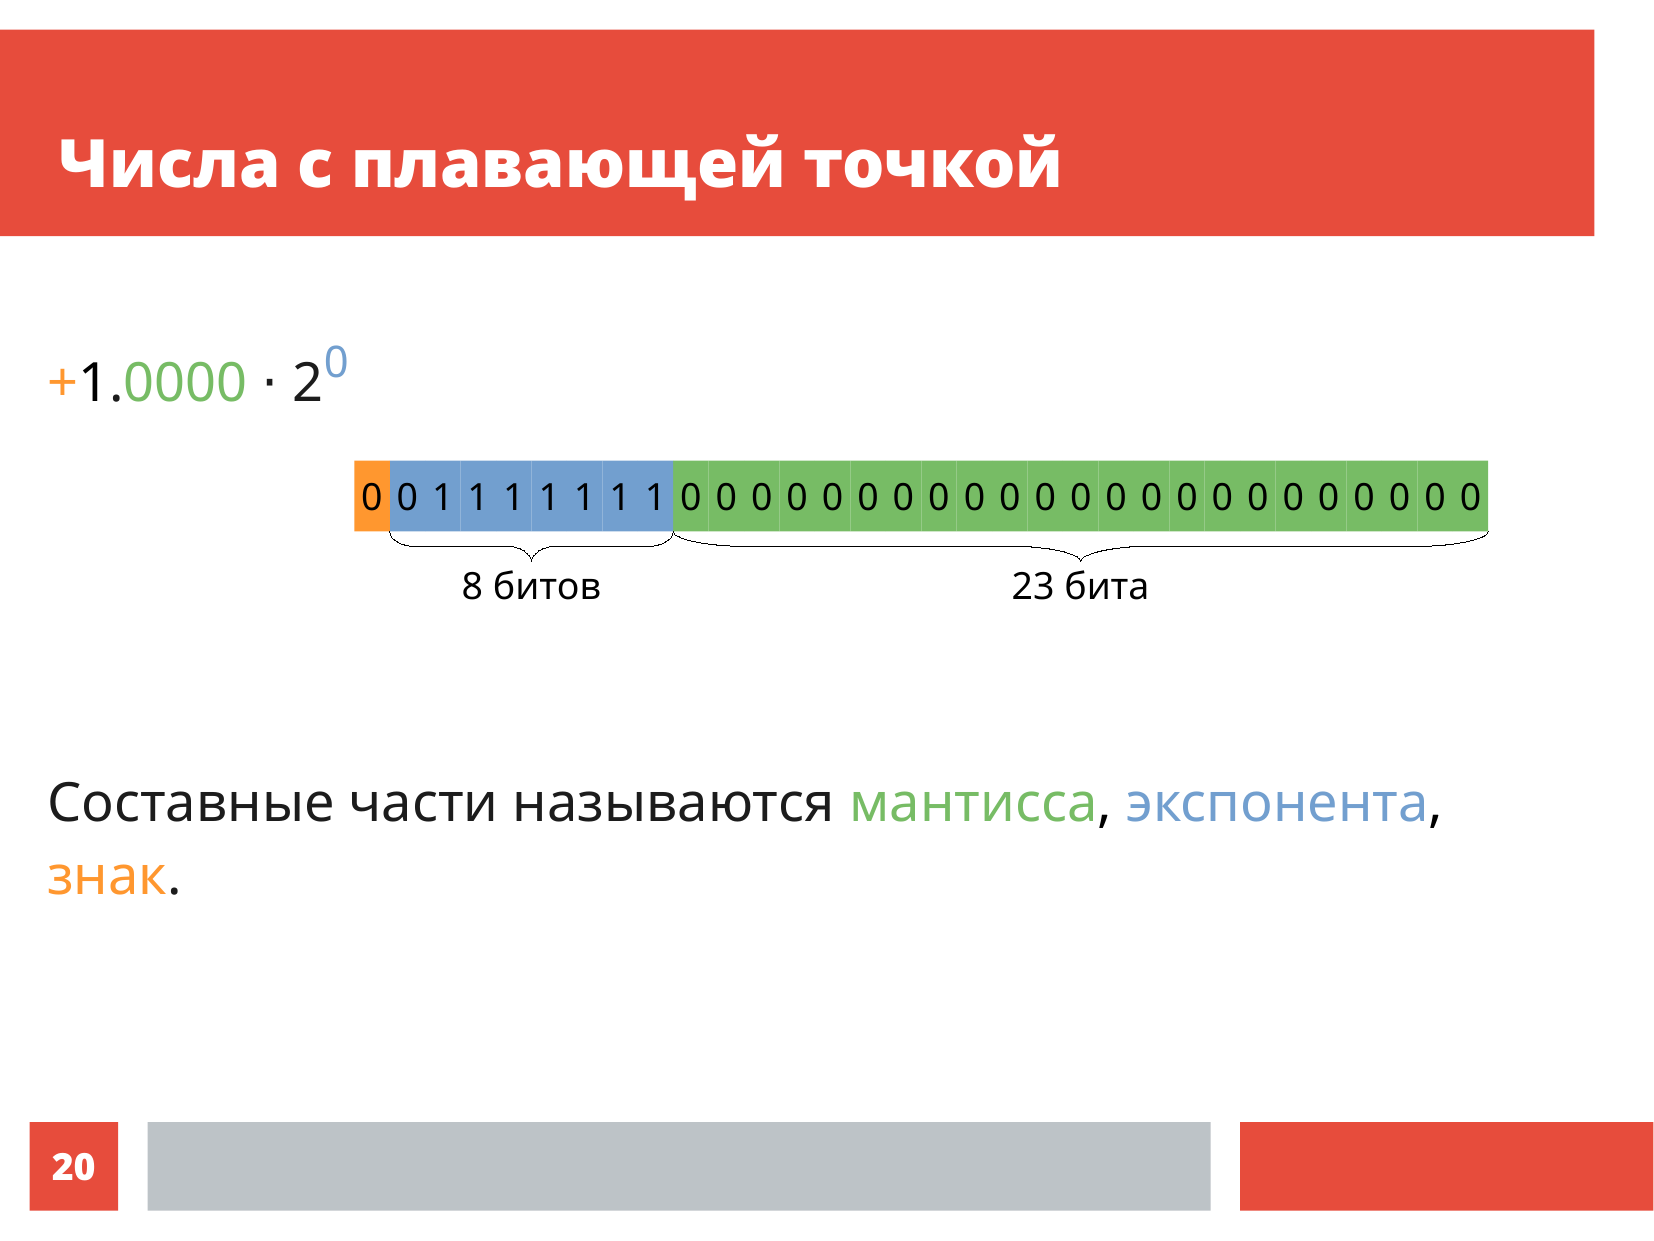

# Числа с плавающей точкой
+1.0000 ⋅ 20
Составные части называются мантисса, экспонента, знак.
0
0
1
1
1
1
1
1
1
0
0
0
0
0
0
0
0
0
0
0
0
0
0
0
0
0
0
0
0
0
0
0
8 битов
23 бита
20